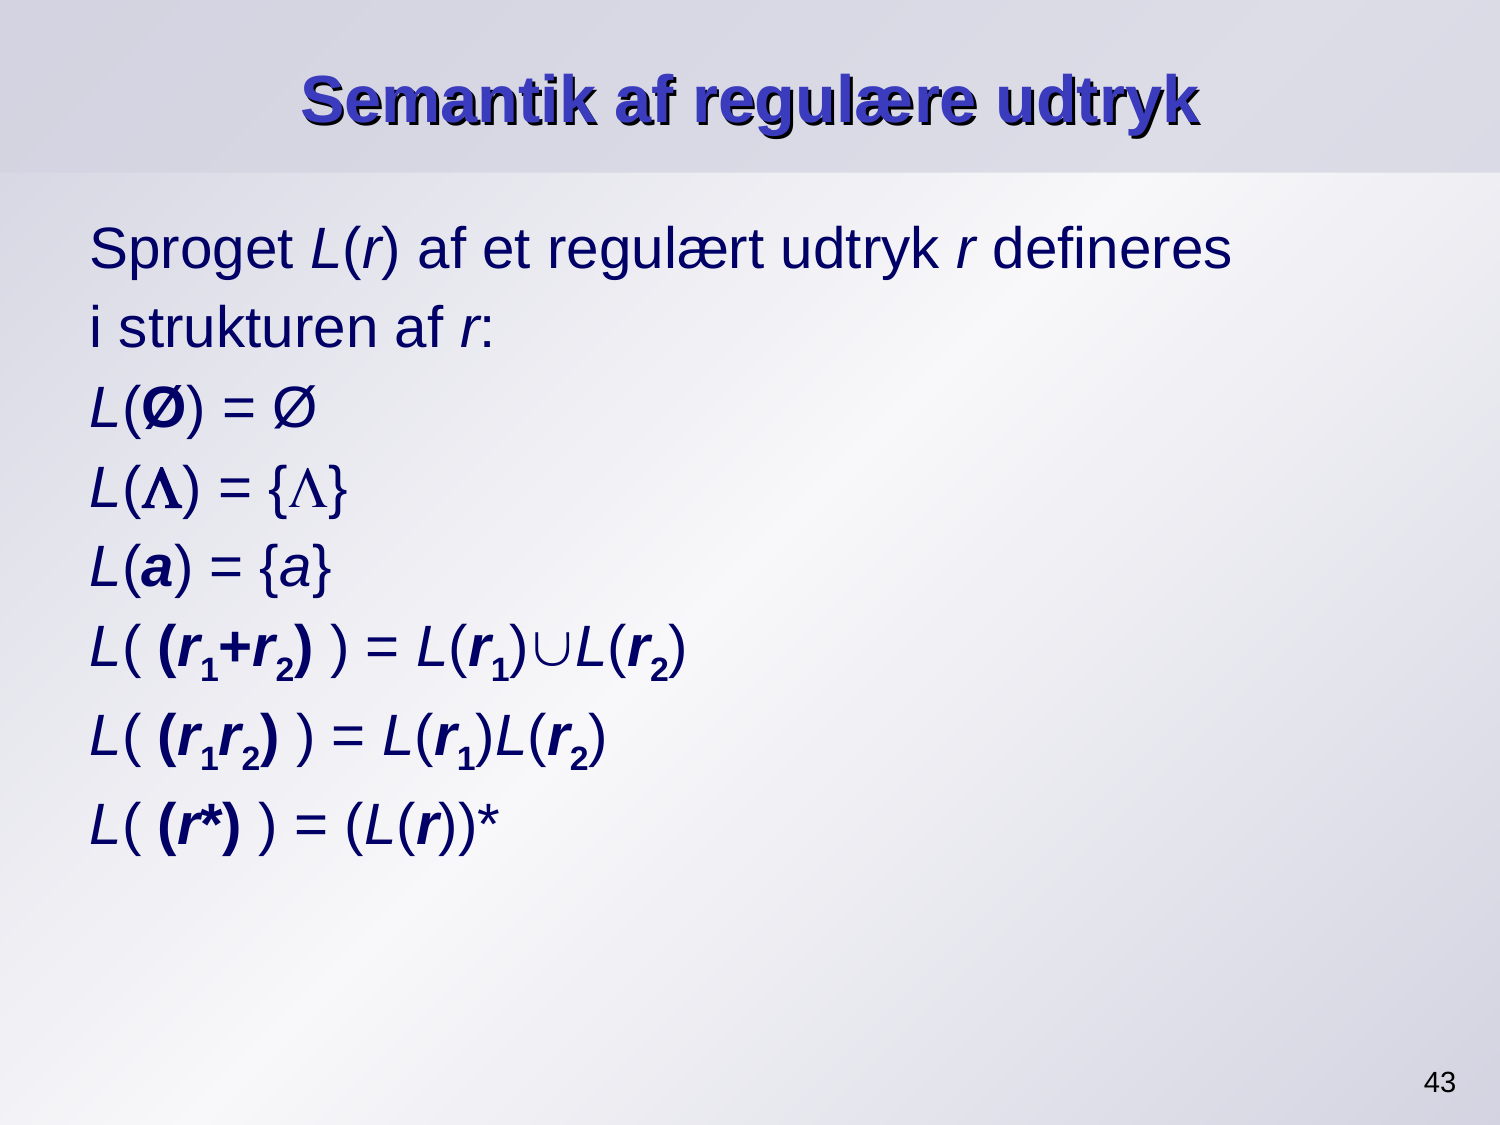

# Semantik af regulære udtryk
Sproget L(r) af et regulært udtryk r defineres
i strukturen af r:
L(Ø) = Ø
L(Λ) = {Λ}
L(a) = {a}
L( (r1+r2) ) = L(r1)∪L(r2)
L( (r1r2) ) = L(r1)L(r2)
L( (r*) ) = (L(r))*
43